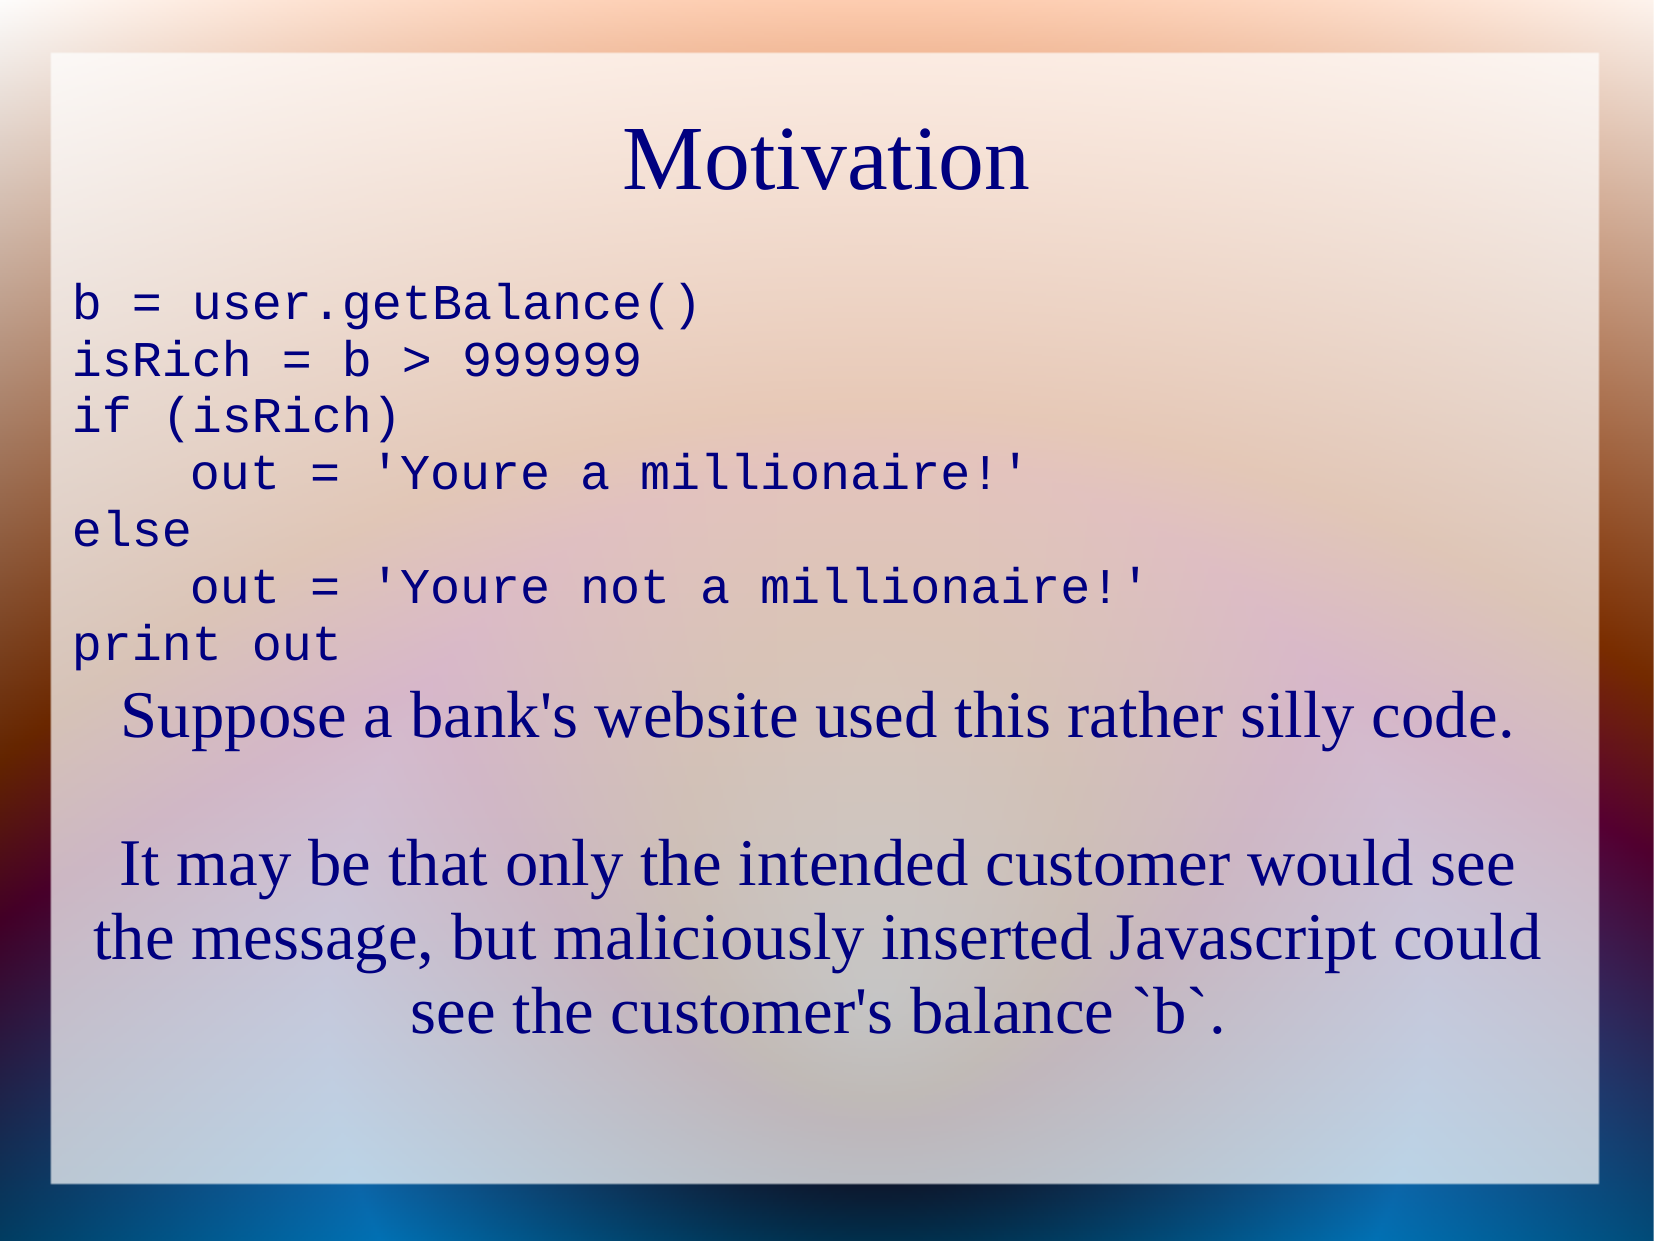

# Motivation
b = user.getBalance()
isRich = b > 999999
if (isRich)
	out = 'Youre a millionaire!'
else
	out = 'Youre not a millionaire!'
print out
Suppose a bank's website used this rather silly code.
It may be that only the intended customer would see the message, but maliciously inserted Javascript could see the customer's balance `b`.